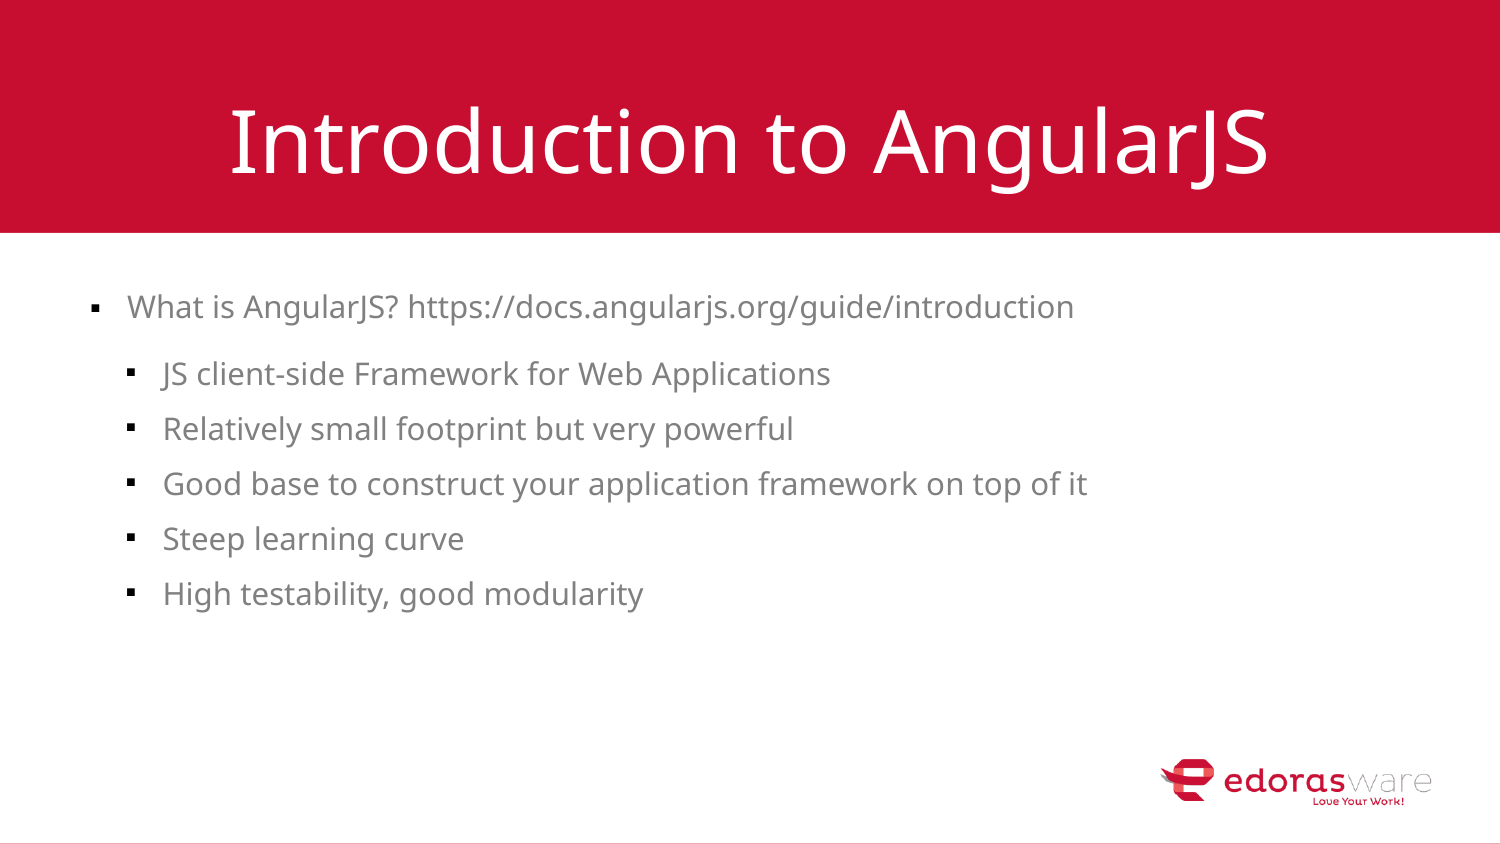

Introduction to AngularJS
# What is AngularJS? https://docs.angularjs.org/guide/introduction
JS client-side Framework for Web Applications
Relatively small footprint but very powerful
Good base to construct your application framework on top of it
Steep learning curve
High testability, good modularity